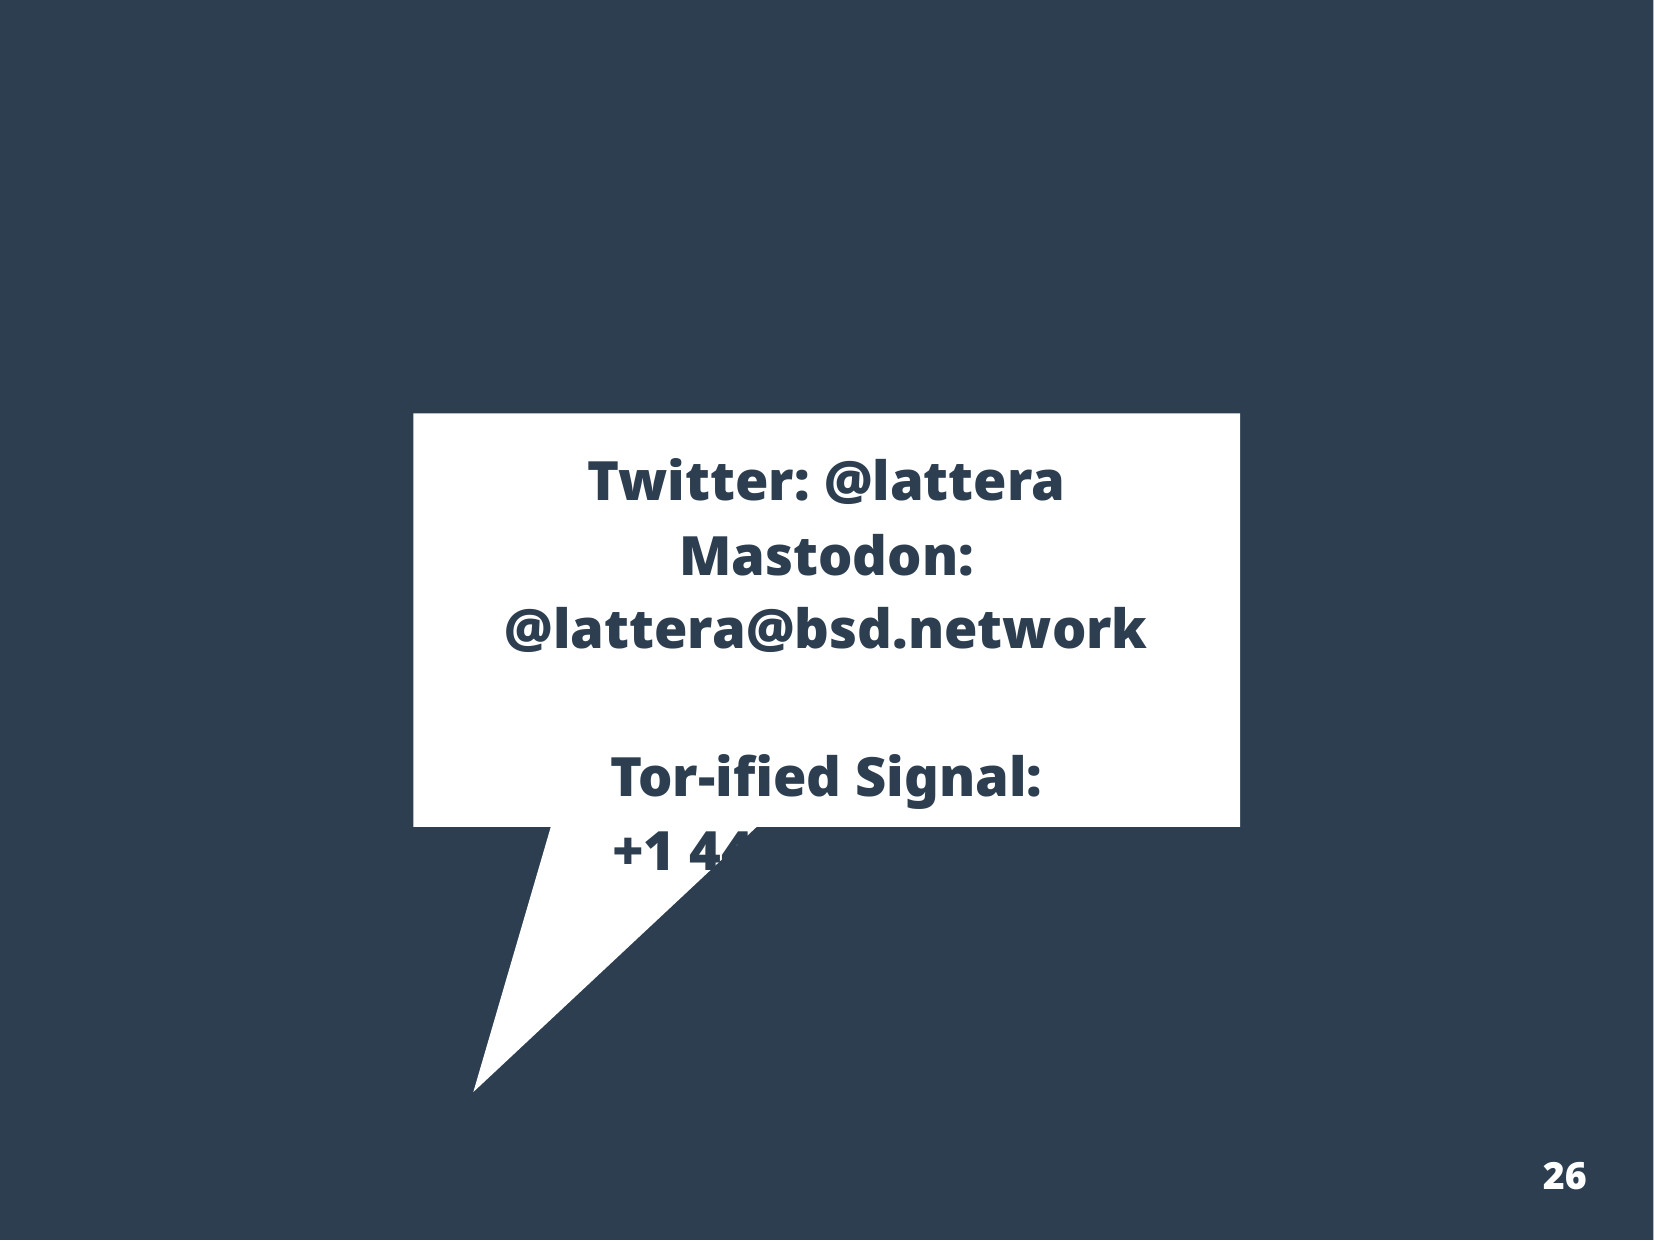

# Twitter: @lattera Mastodon: @lattera@bsd.network Tor-ified Signal: +1 443-546-8752
26